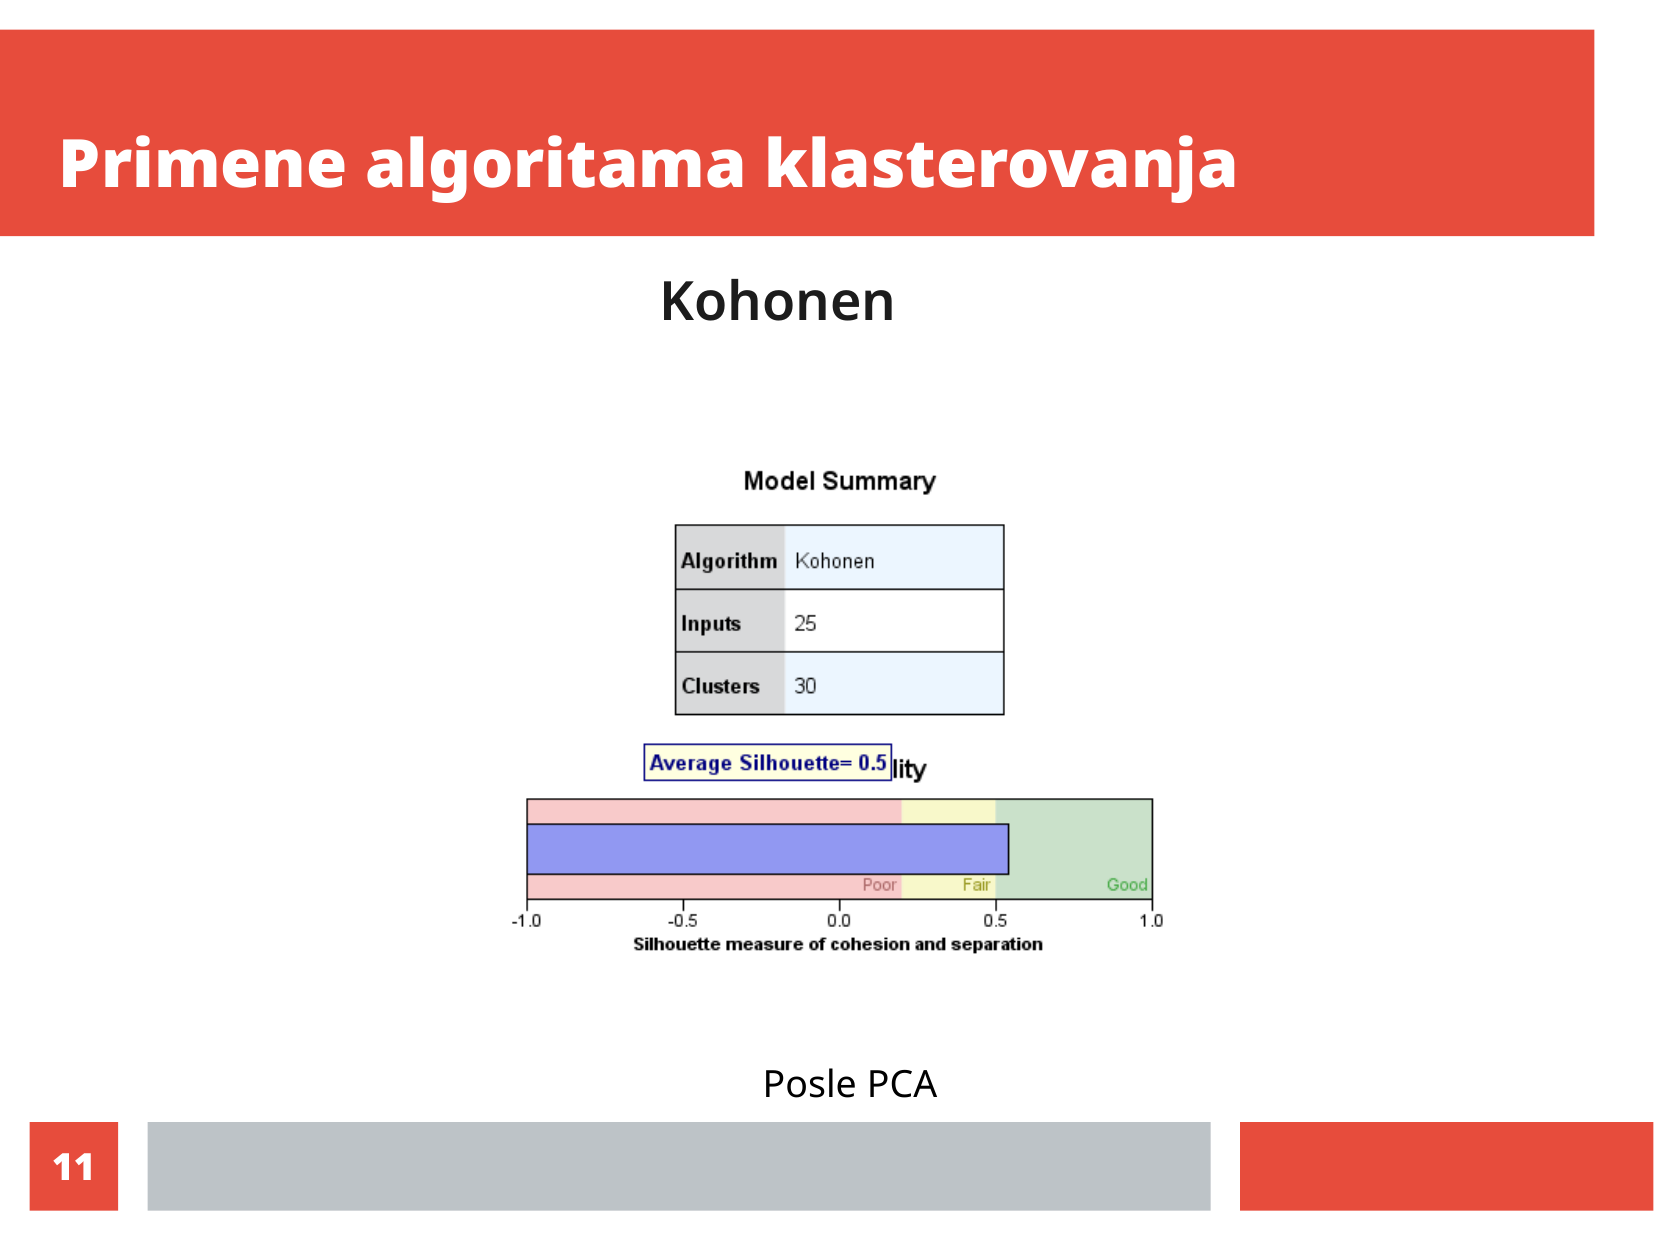

# Primene algoritama klasterovanja
Kohonen
Posle PCA
11